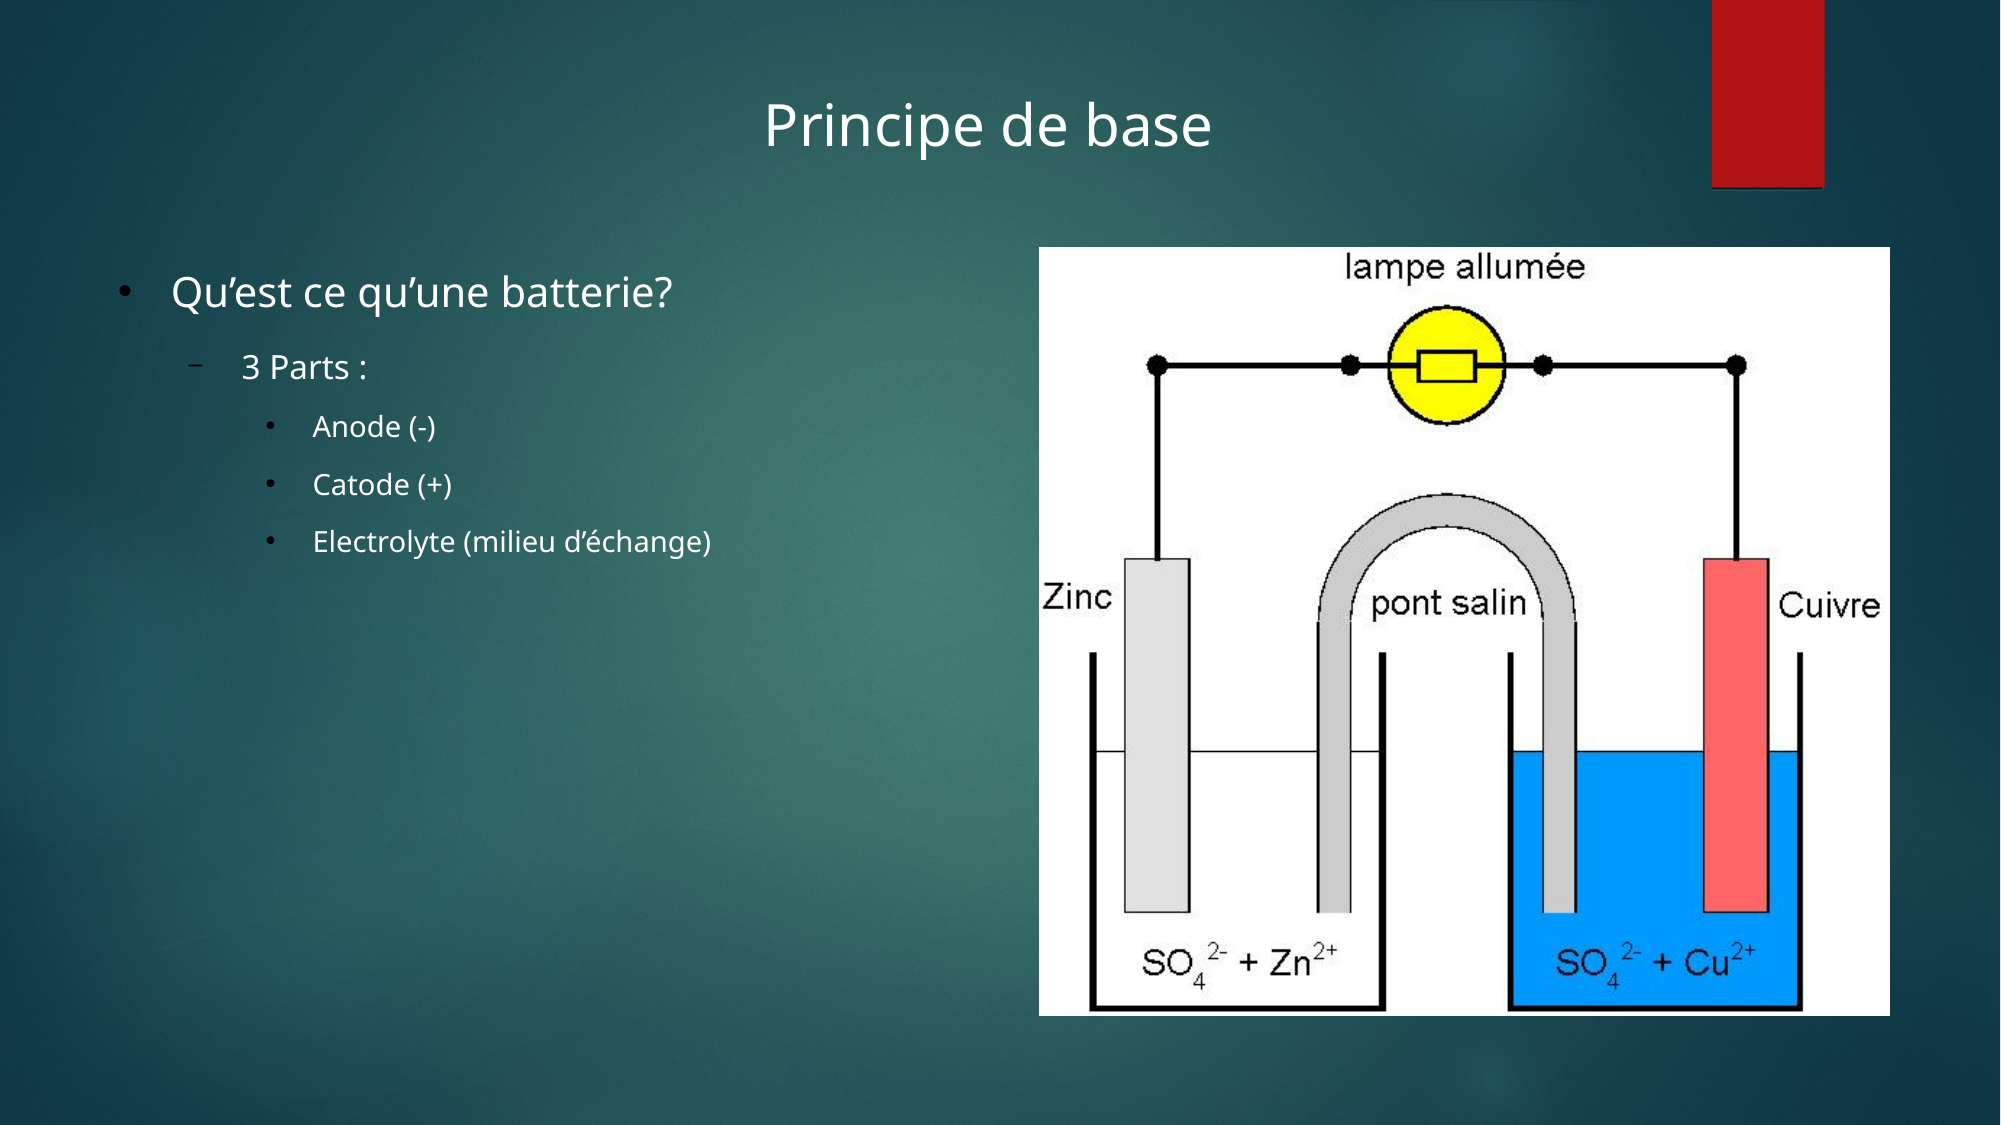

# Principe de base
Qu’est ce qu’une batterie?
3 Parts :
Anode (-)
Catode (+)
Electrolyte (milieu d’échange)